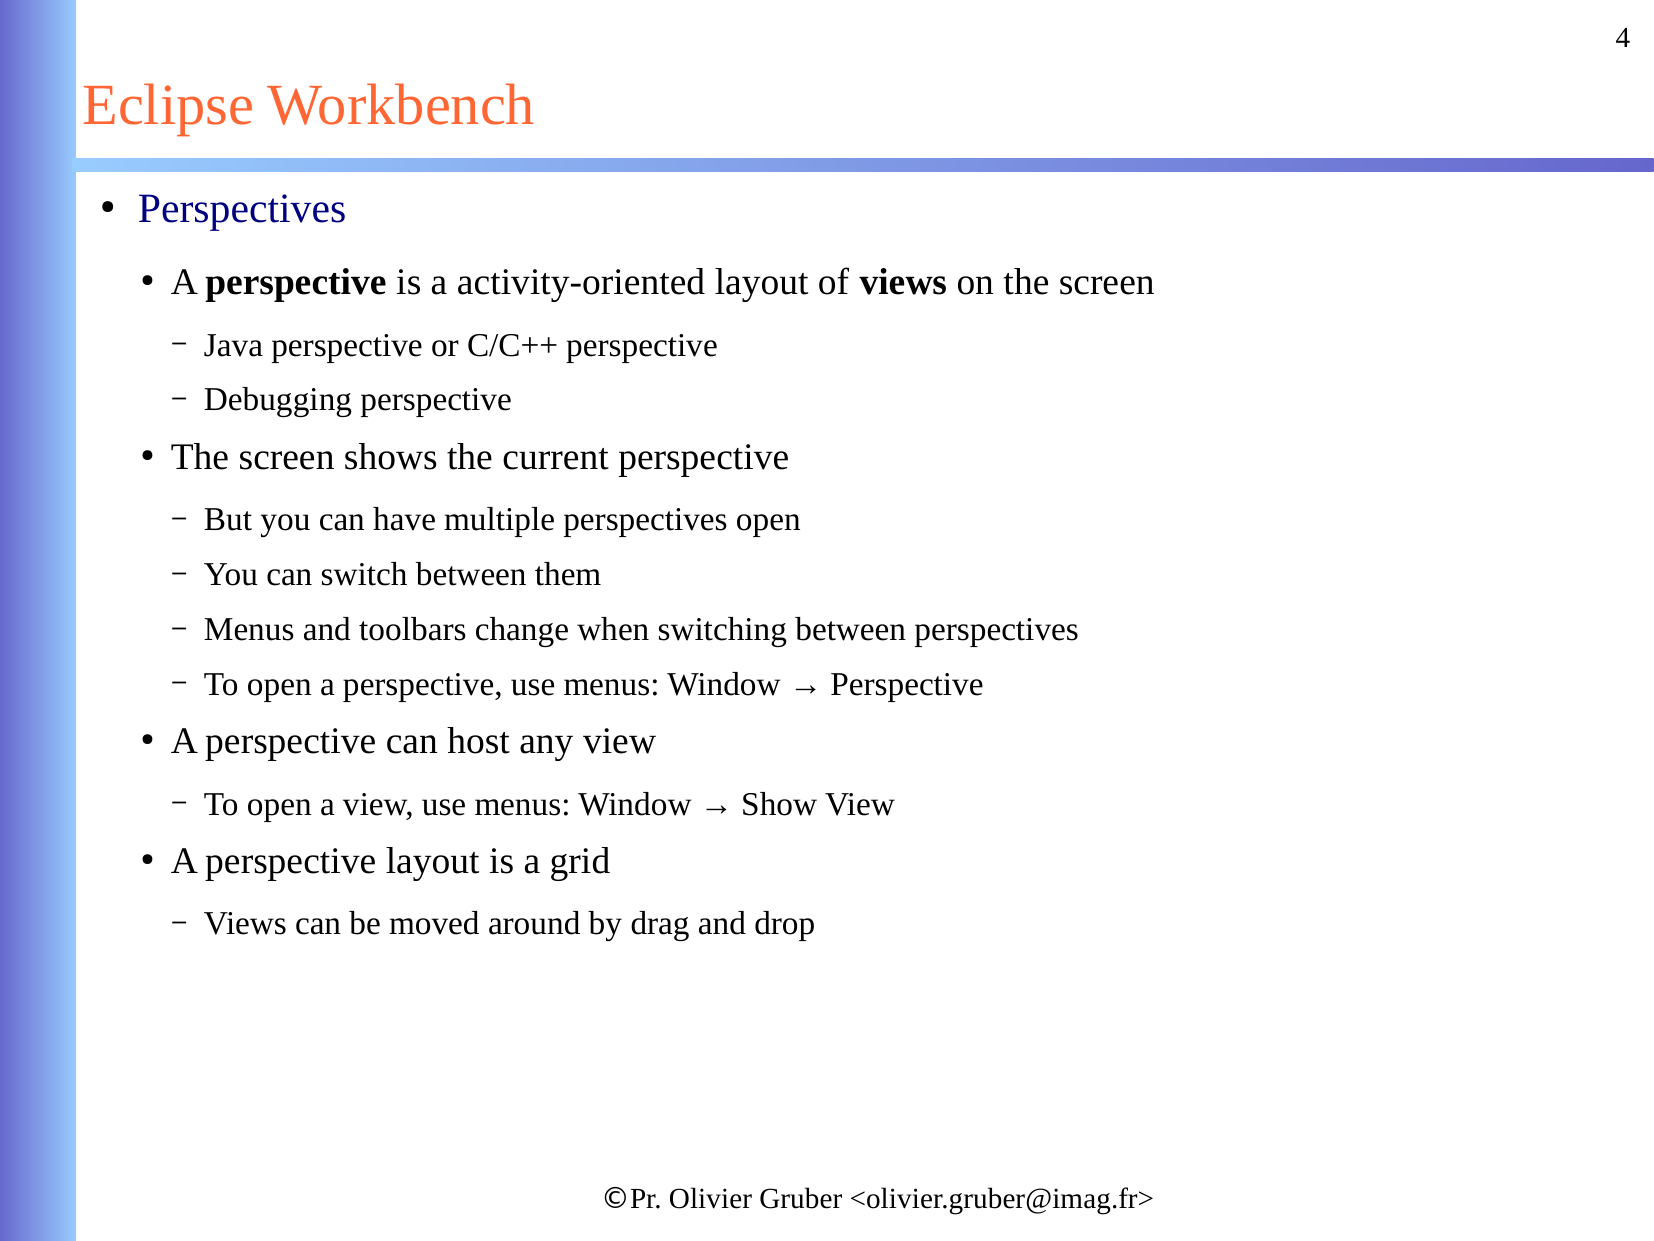

4
# Eclipse Workbench
Perspectives
A perspective is a activity-oriented layout of views on the screen
Java perspective or C/C++ perspective
Debugging perspective
The screen shows the current perspective
But you can have multiple perspectives open
You can switch between them
Menus and toolbars change when switching between perspectives
To open a perspective, use menus: Window → Perspective
A perspective can host any view
To open a view, use menus: Window → Show View
A perspective layout is a grid
Views can be moved around by drag and drop